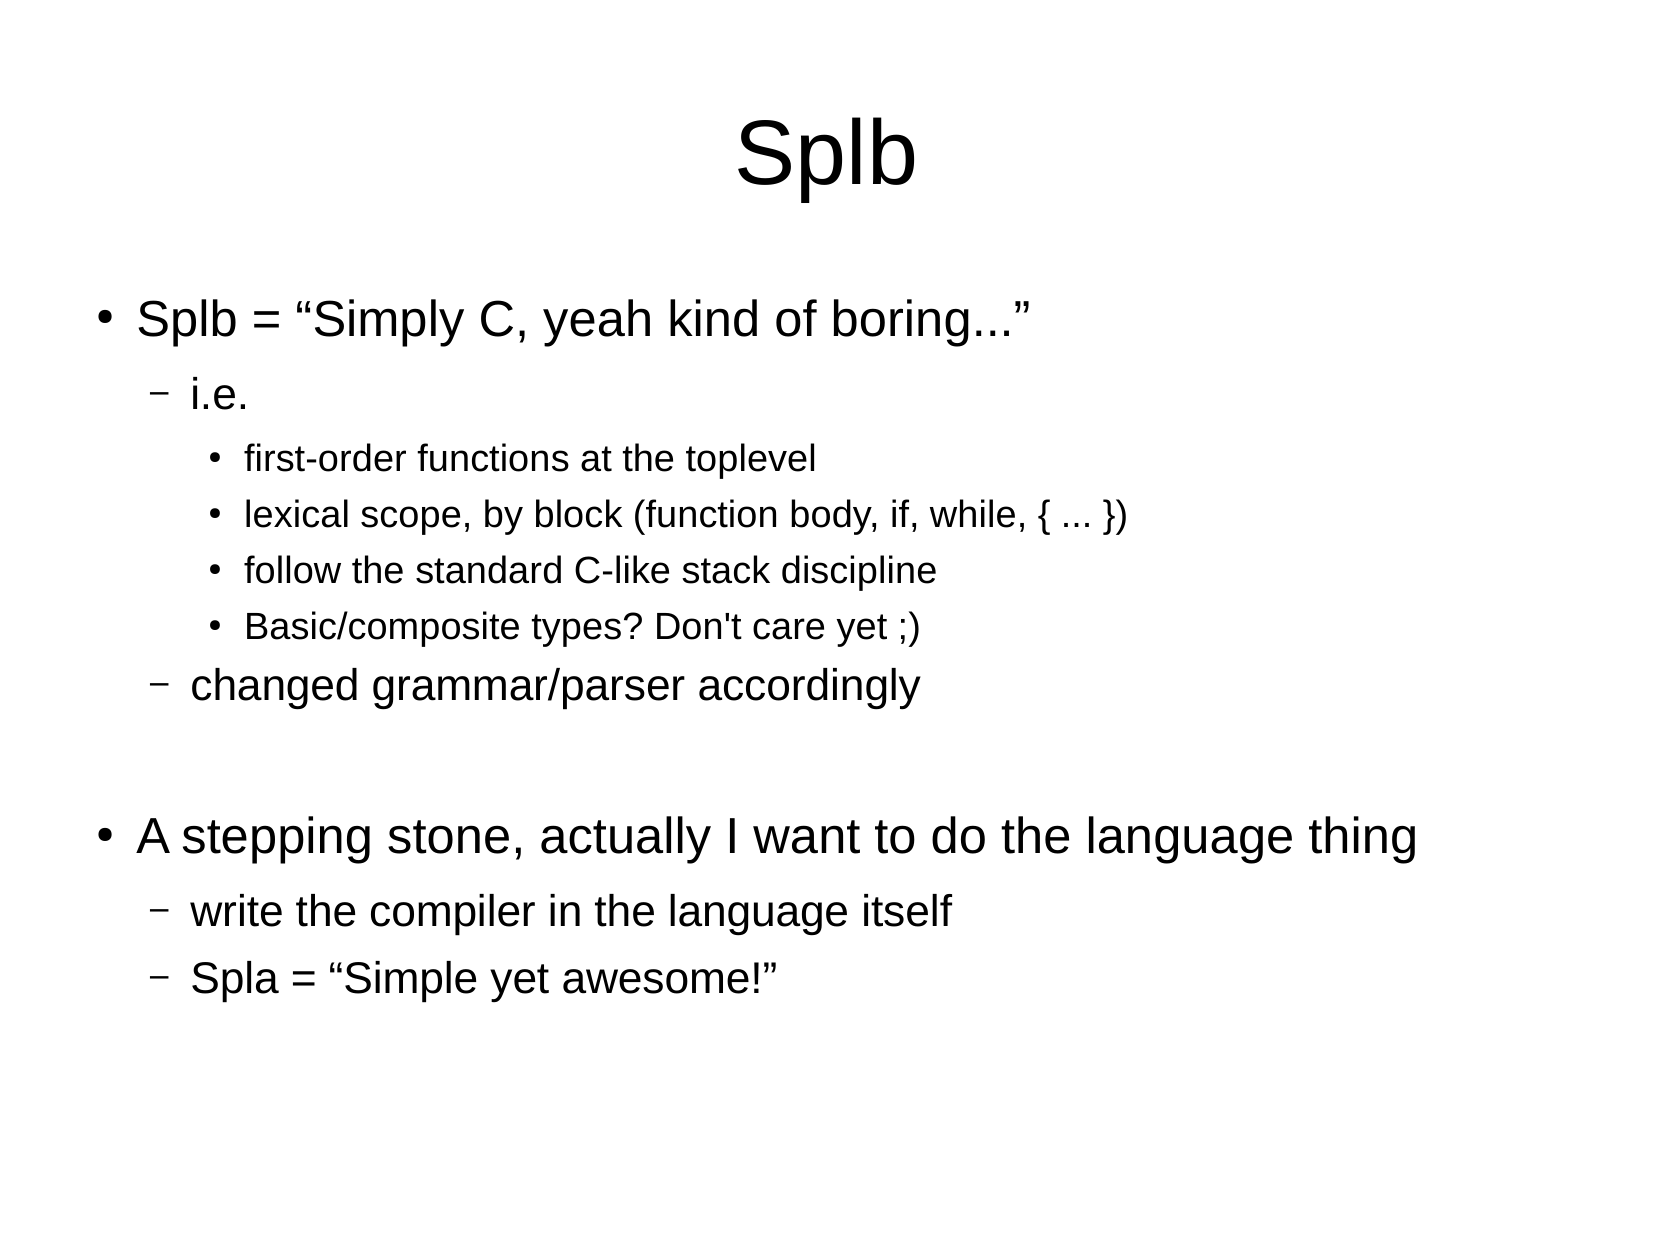

# Splb
Splb = “Simply C, yeah kind of boring...”
i.e.
first-order functions at the toplevel
lexical scope, by block (function body, if, while, { ... })
follow the standard C-like stack discipline
Basic/composite types? Don't care yet ;)
changed grammar/parser accordingly
A stepping stone, actually I want to do the language thing
write the compiler in the language itself
Spla = “Simple yet awesome!”